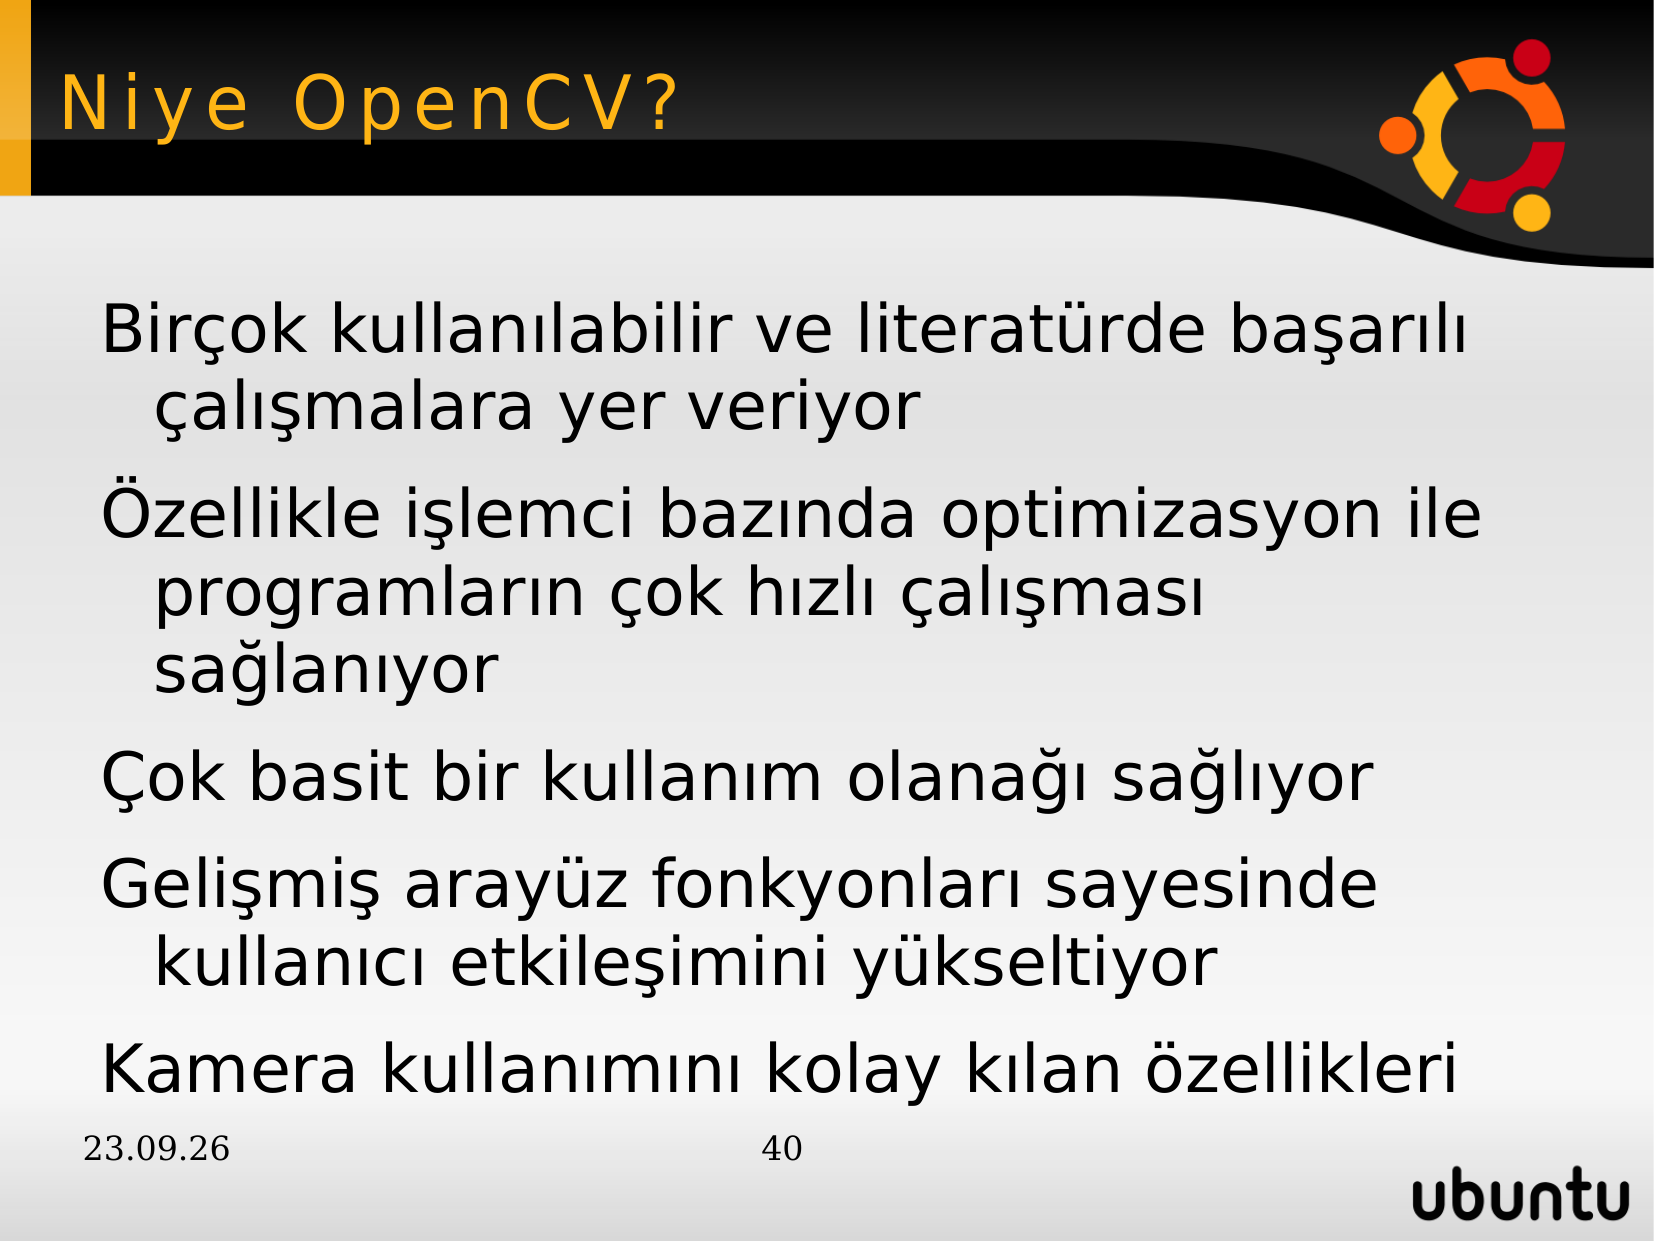

# Niye OpenCV?
Birçok kullanılabilir ve literatürde başarılı çalışmalara yer veriyor
Özellikle işlemci bazında optimizasyon ile programların çok hızlı çalışması sağlanıyor
Çok basit bir kullanım olanağı sağlıyor
Gelişmiş arayüz fonkyonları sayesinde kullanıcı etkileşimini yükseltiyor
Kamera kullanımını kolay kılan özellikleri
40